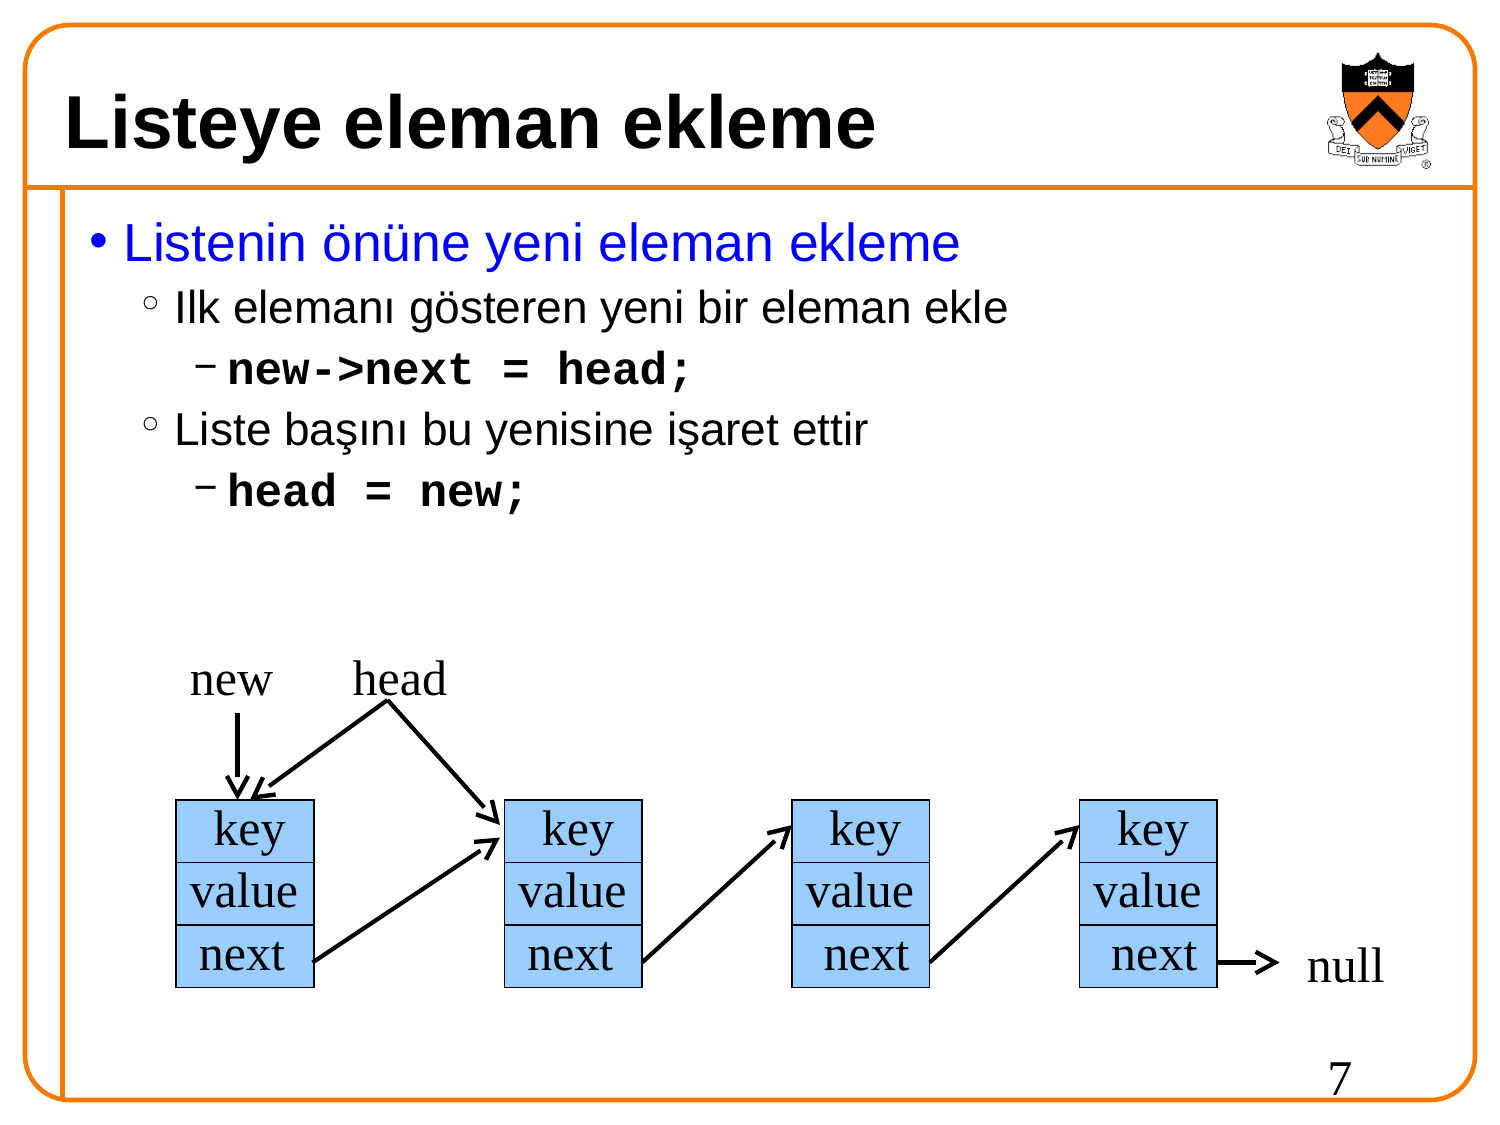

# Listeye eleman ekleme
Listenin önüne yeni eleman ekleme
Ilk elemanı gösteren yeni bir eleman ekle
new->next = head;
Liste başını bu yenisine işaret ettir
head = new;
new
head
key
key
key
key
value
value
value
value
next
next
next
next
null
7